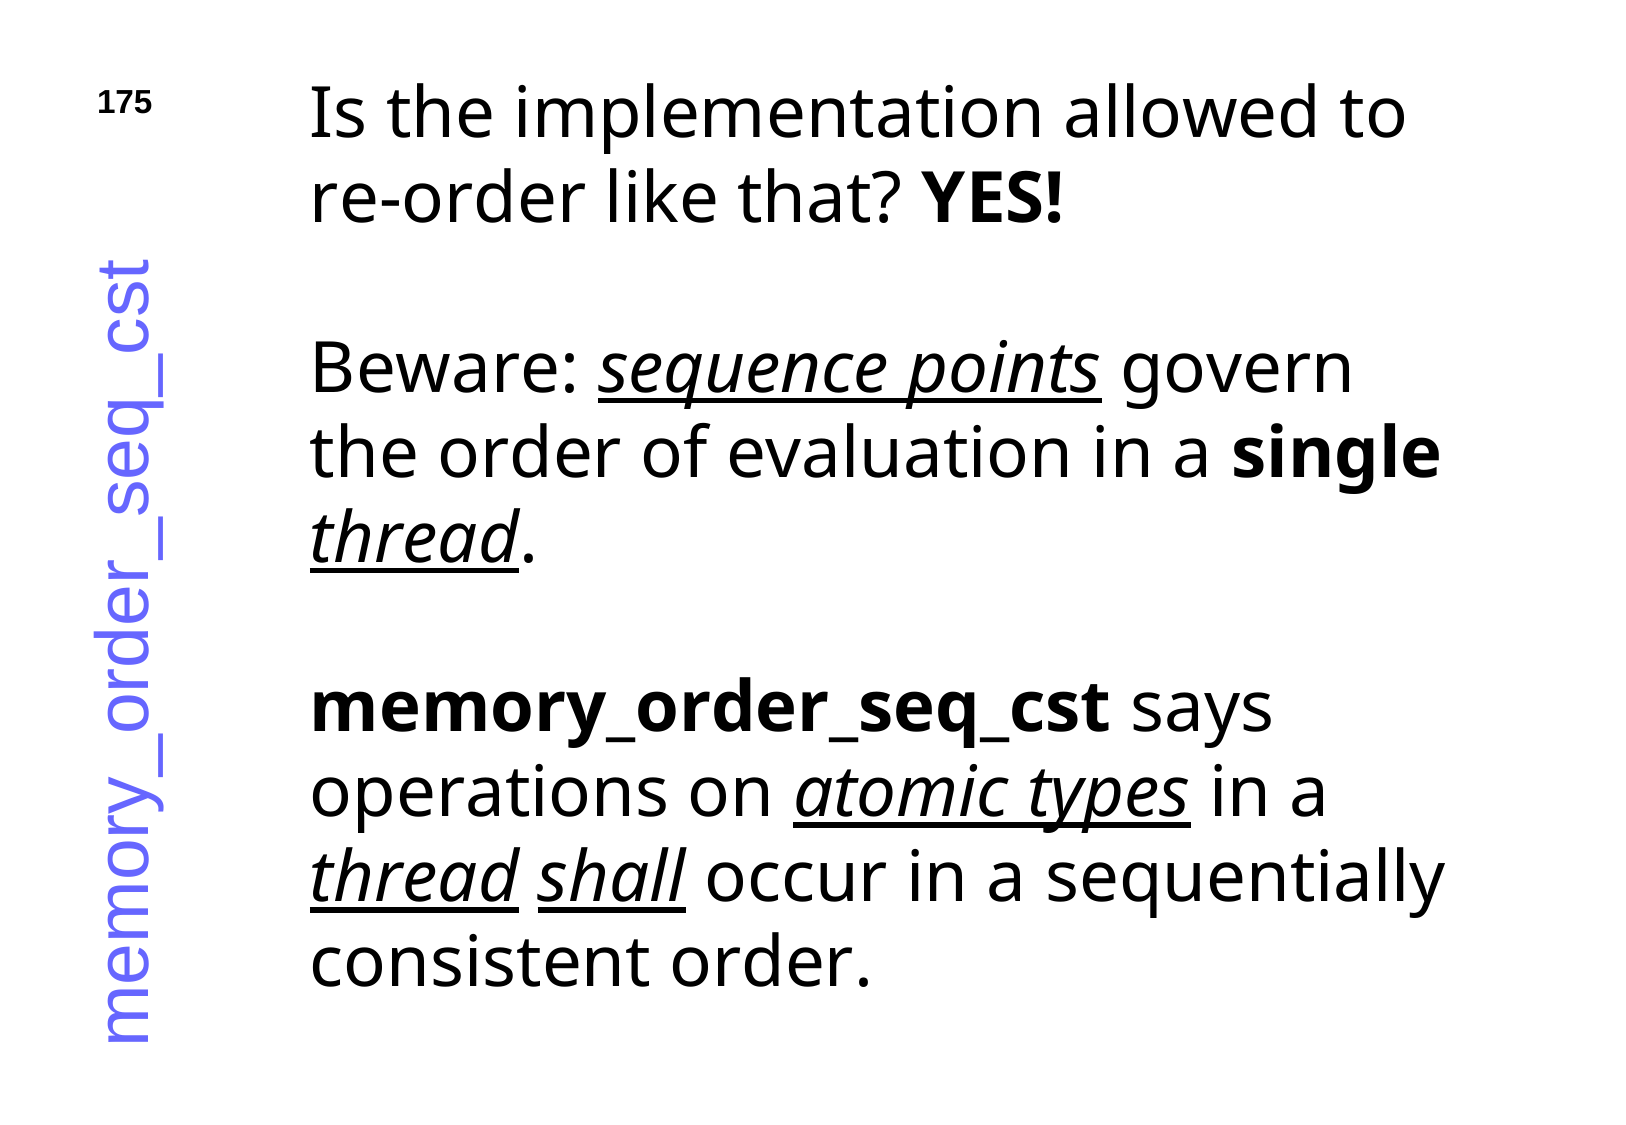

Is the implementation allowed to re-order like that? YES!
Beware: sequence points govern the order of evaluation in a single thread.
memory_order_seq_cst says operations on atomic types in a thread shall occur in a sequentially consistent order.
175
# memory_order_seq_cst